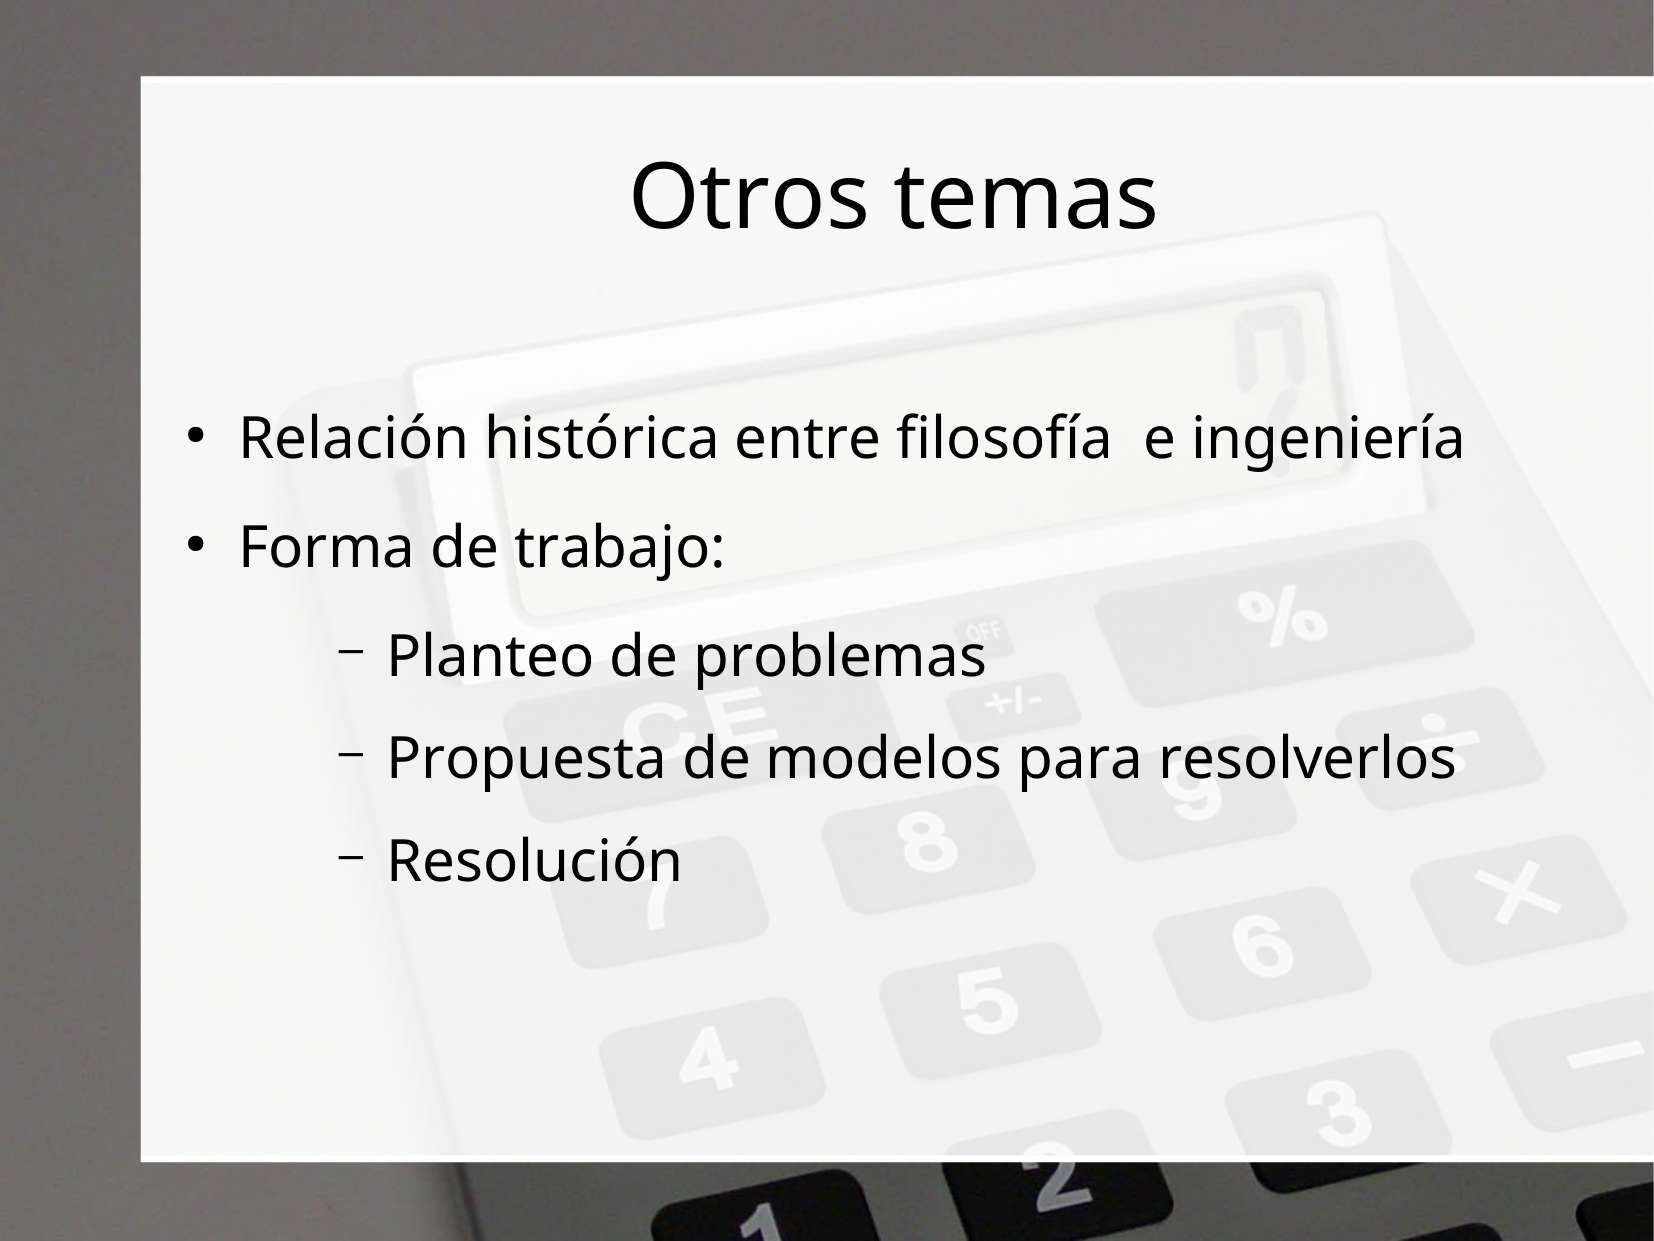

# Otros temas
Relación histórica entre filosofía e ingeniería
Forma de trabajo:
Planteo de problemas
Propuesta de modelos para resolverlos
Resolución